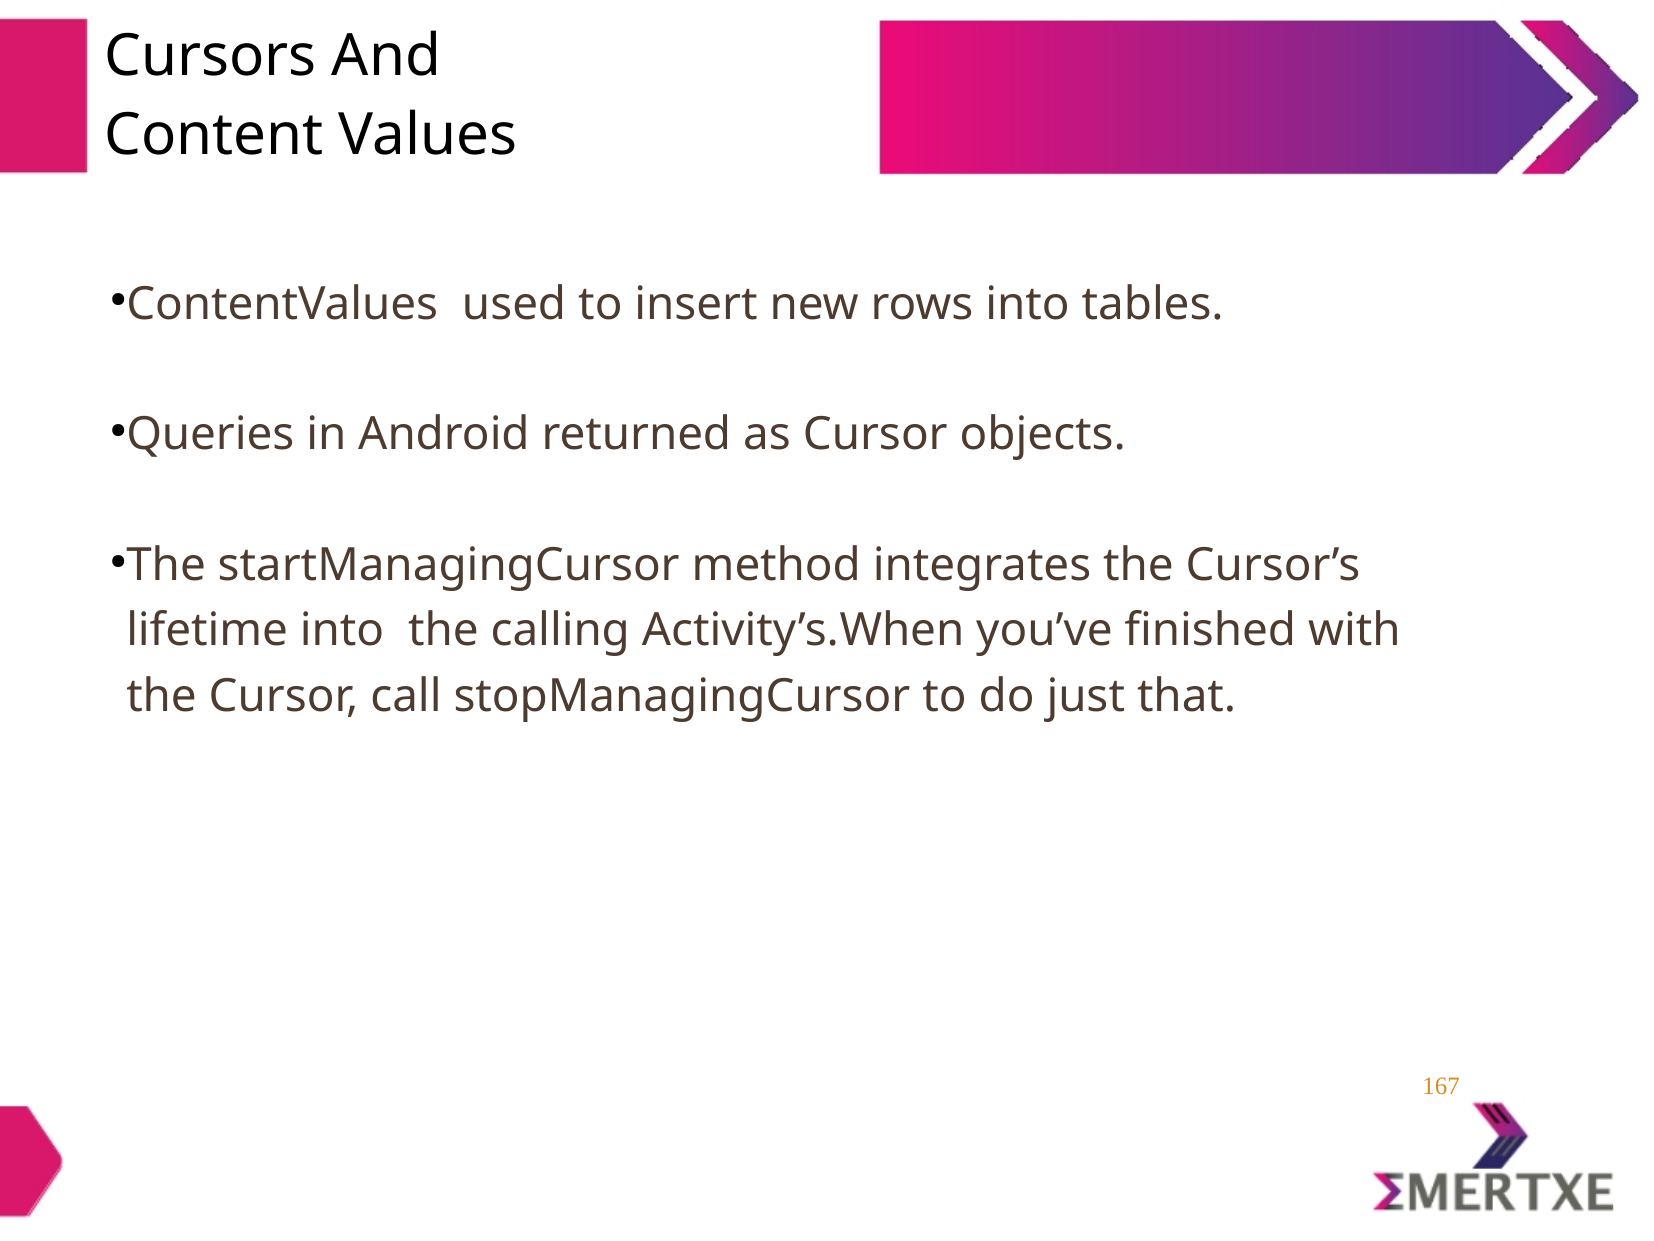

Cursors And
Content Values
# ContentValues used to insert new rows into tables.
Queries in Android returned as Cursor objects.
The startManagingCursor method integrates the Cursor’s
lifetime into the calling Activity’s.When you’ve finished with
the Cursor, call stopManagingCursor to do just that.